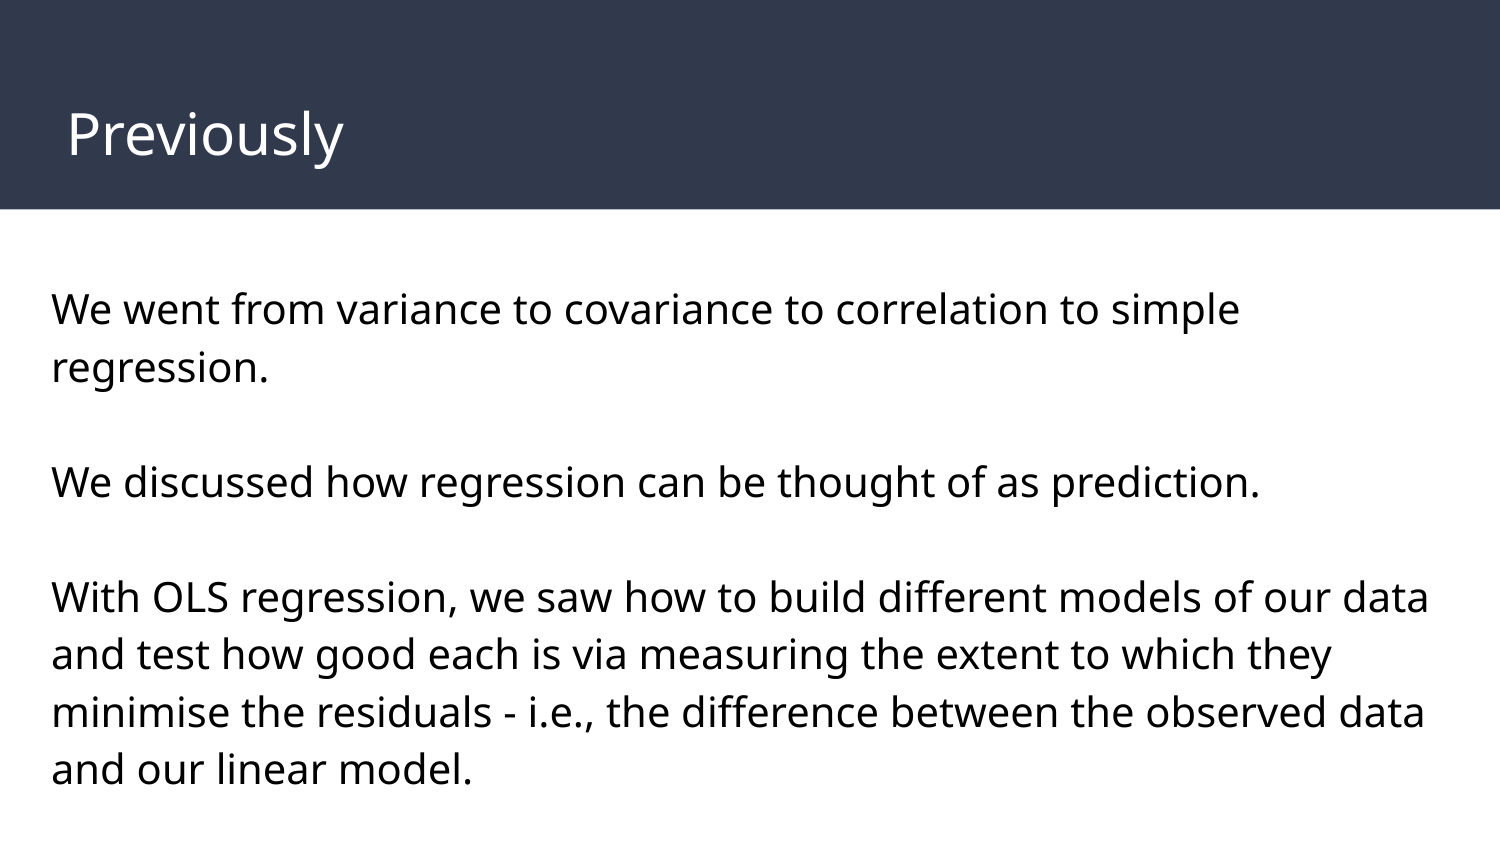

# Previously
We went from variance to covariance to correlation to simple regression.
We discussed how regression can be thought of as prediction.
With OLS regression, we saw how to build different models of our data and test how good each is via measuring the extent to which they minimise the residuals - i.e., the difference between the observed data and our linear model.